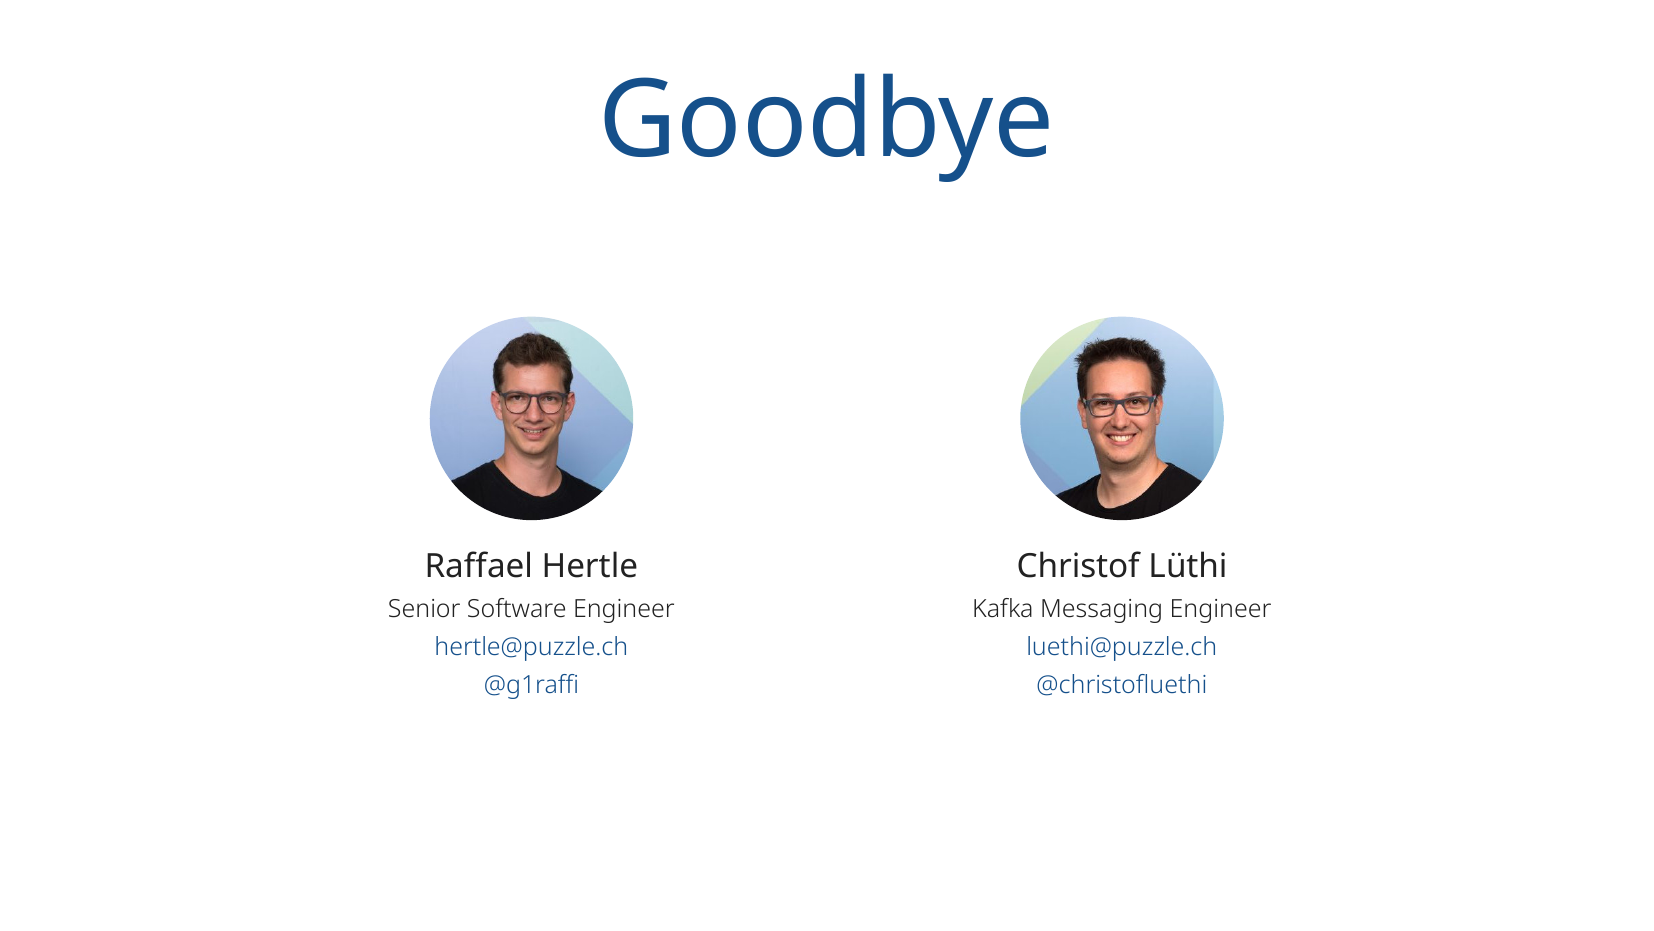

# Goodbye
Raffael Hertle
Senior Software Engineer
hertle@puzzle.ch
@g1raffi
Christof Lüthi
Kafka Messaging Engineer
luethi@puzzle.ch
@christofluethi